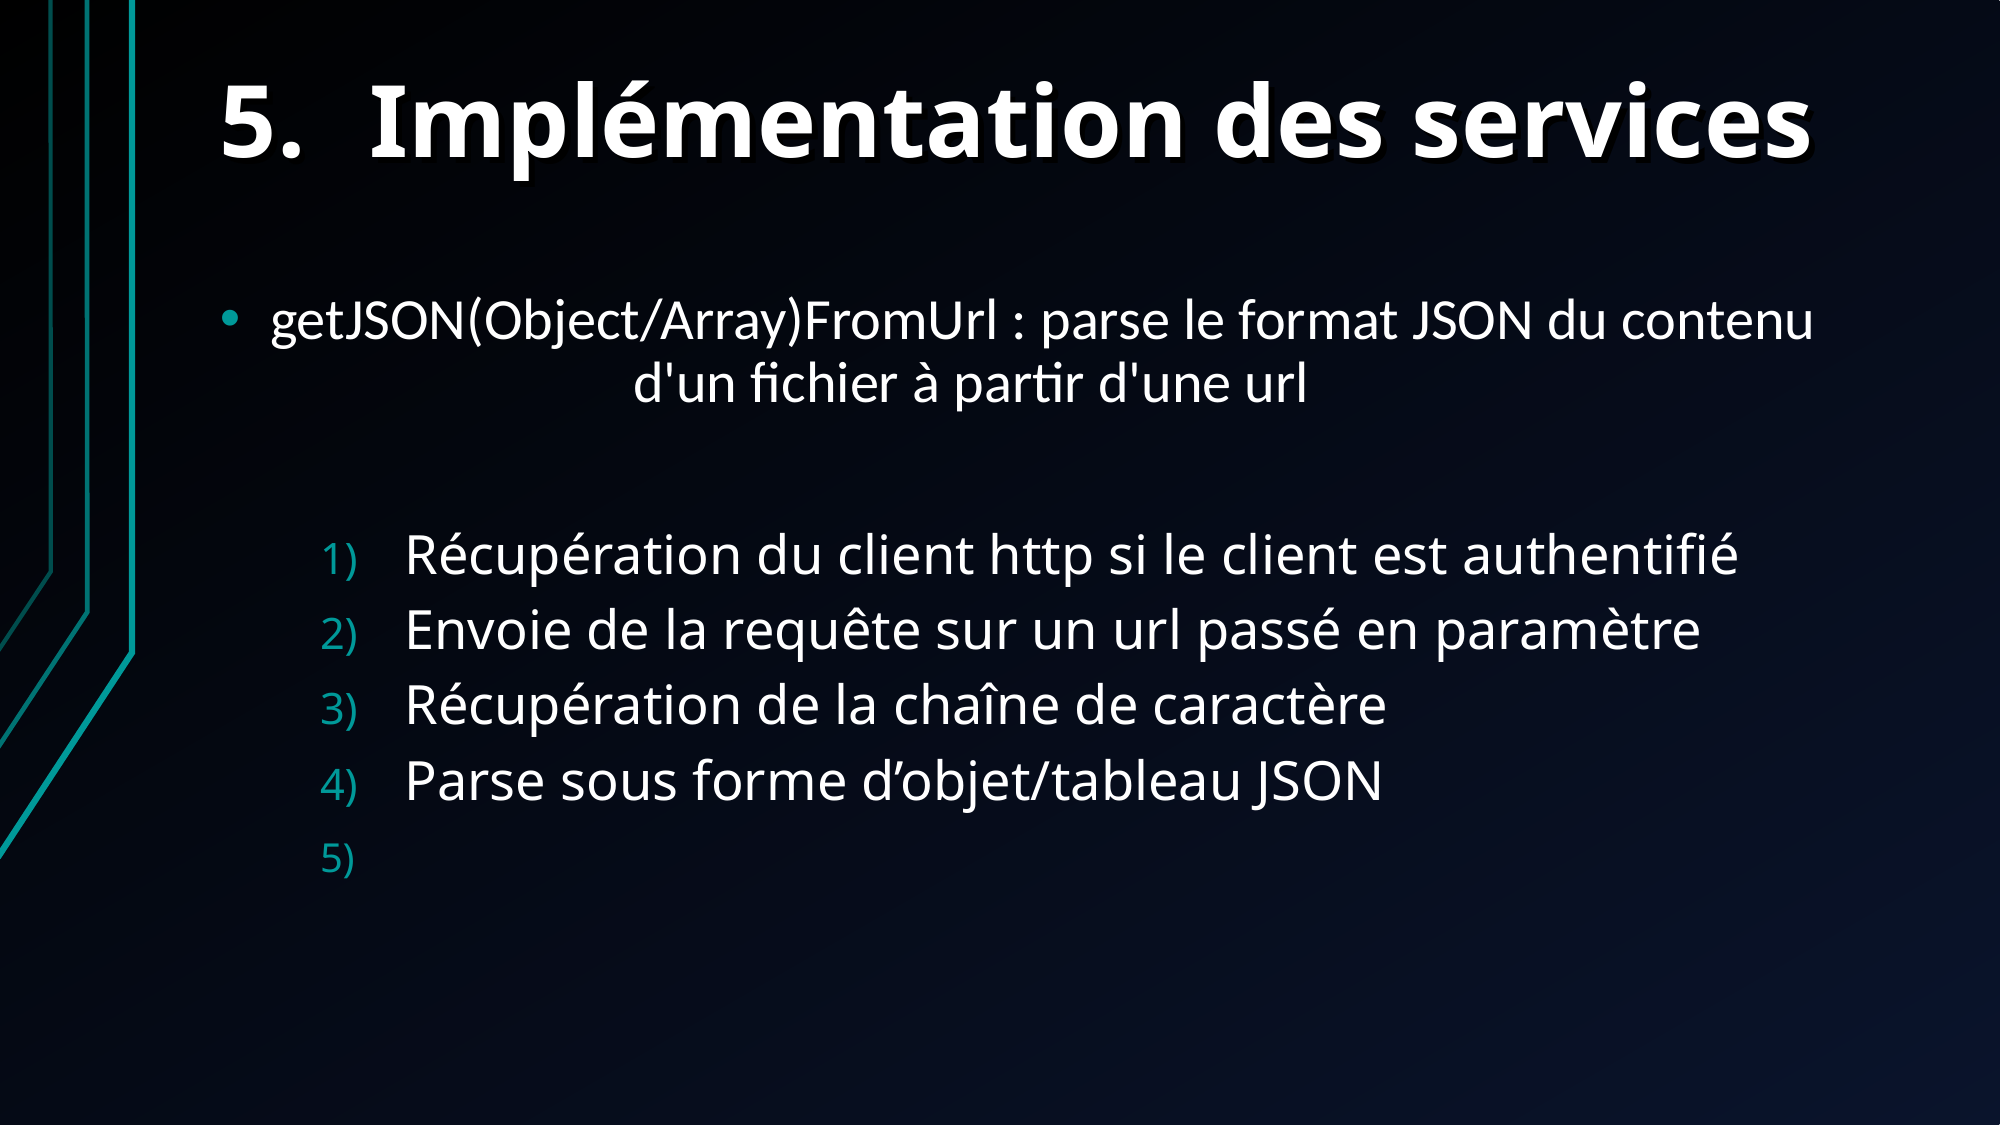

5.	Implémentation des services
# getJSON(Object/Array)FromUrl : parse le format JSON du contenu 				 d'un fichier à partir d'une url
Récupération du client http si le client est authentifié
Envoie de la requête sur un url passé en paramètre
Récupération de la chaîne de caractère
Parse sous forme d’objet/tableau JSON